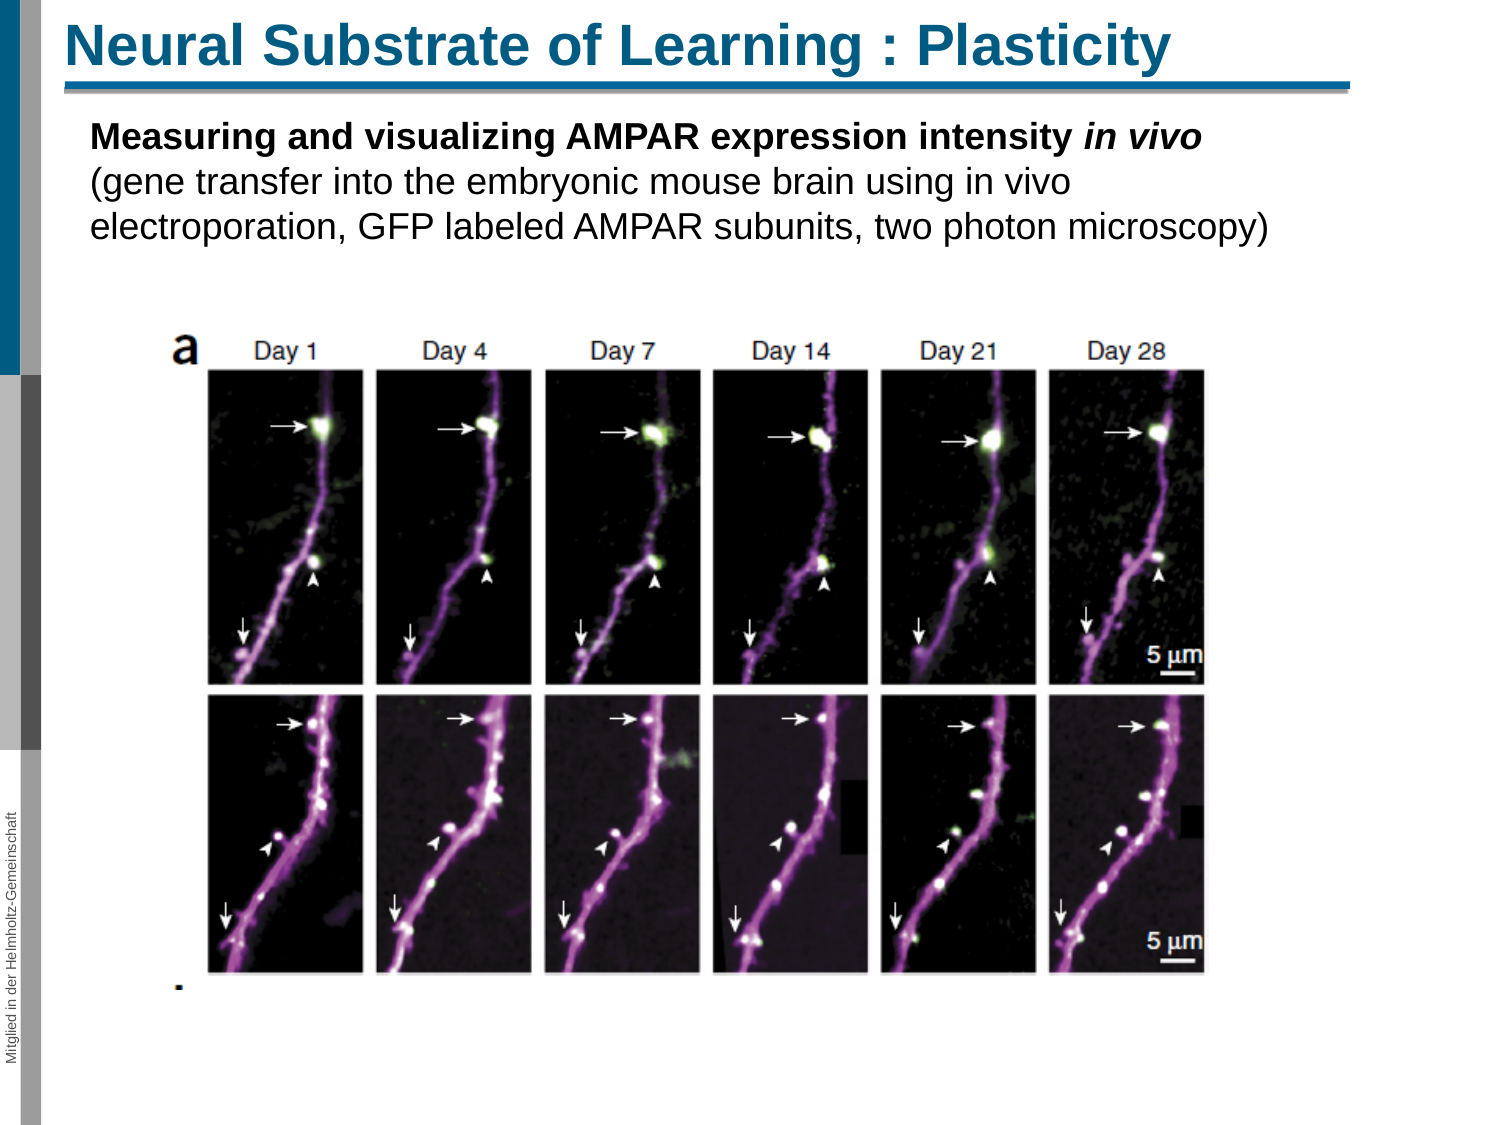

Neural Substrate of Learning : Plasticity
Measuring and visualizing AMPAR expression intensity in vivo (gene transfer into the embryonic mouse brain using in vivo electroporation, GFP labeled AMPAR subunits, two photon microscopy)